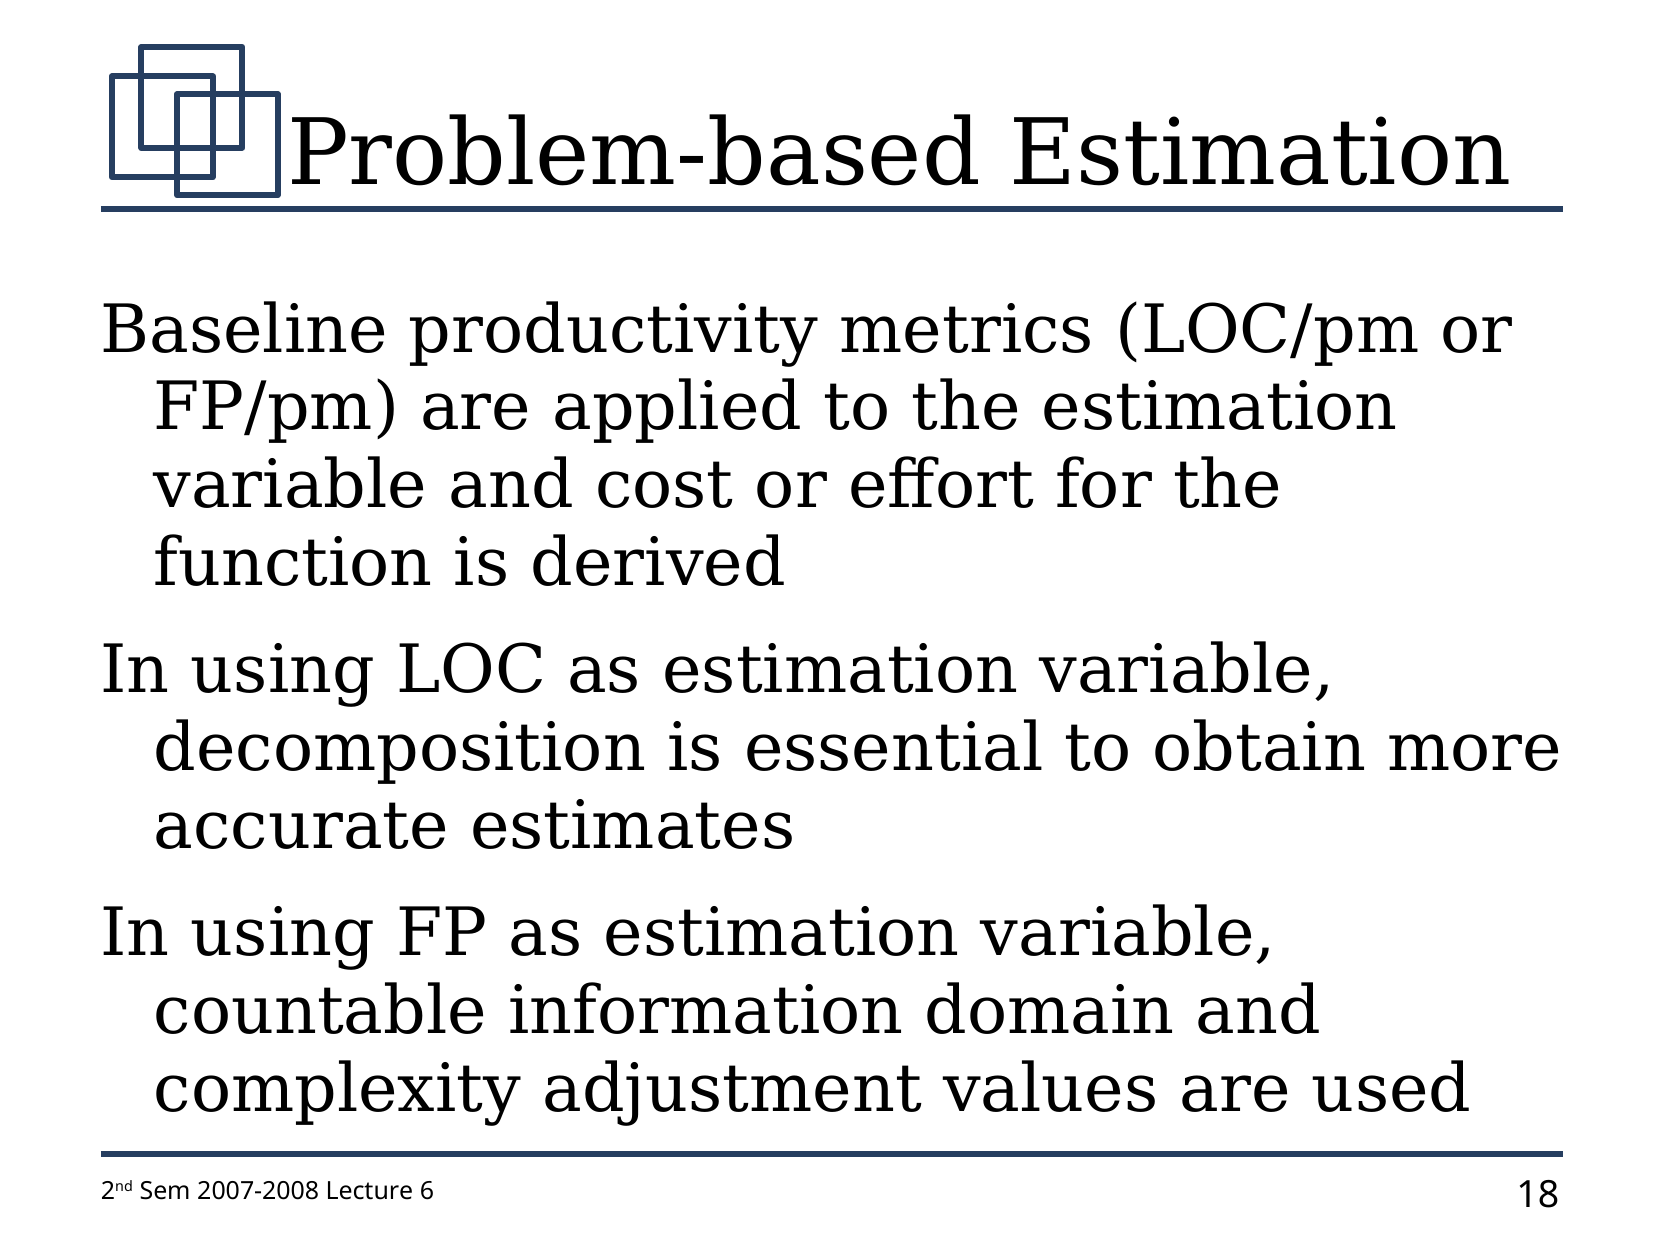

# Problem-based Estimation
Baseline productivity metrics (LOC/pm or FP/pm) are applied to the estimation variable and cost or effort for the function is derived
In using LOC as estimation variable, decomposition is essential to obtain more accurate estimates
In using FP as estimation variable, countable information domain and complexity adjustment values are used